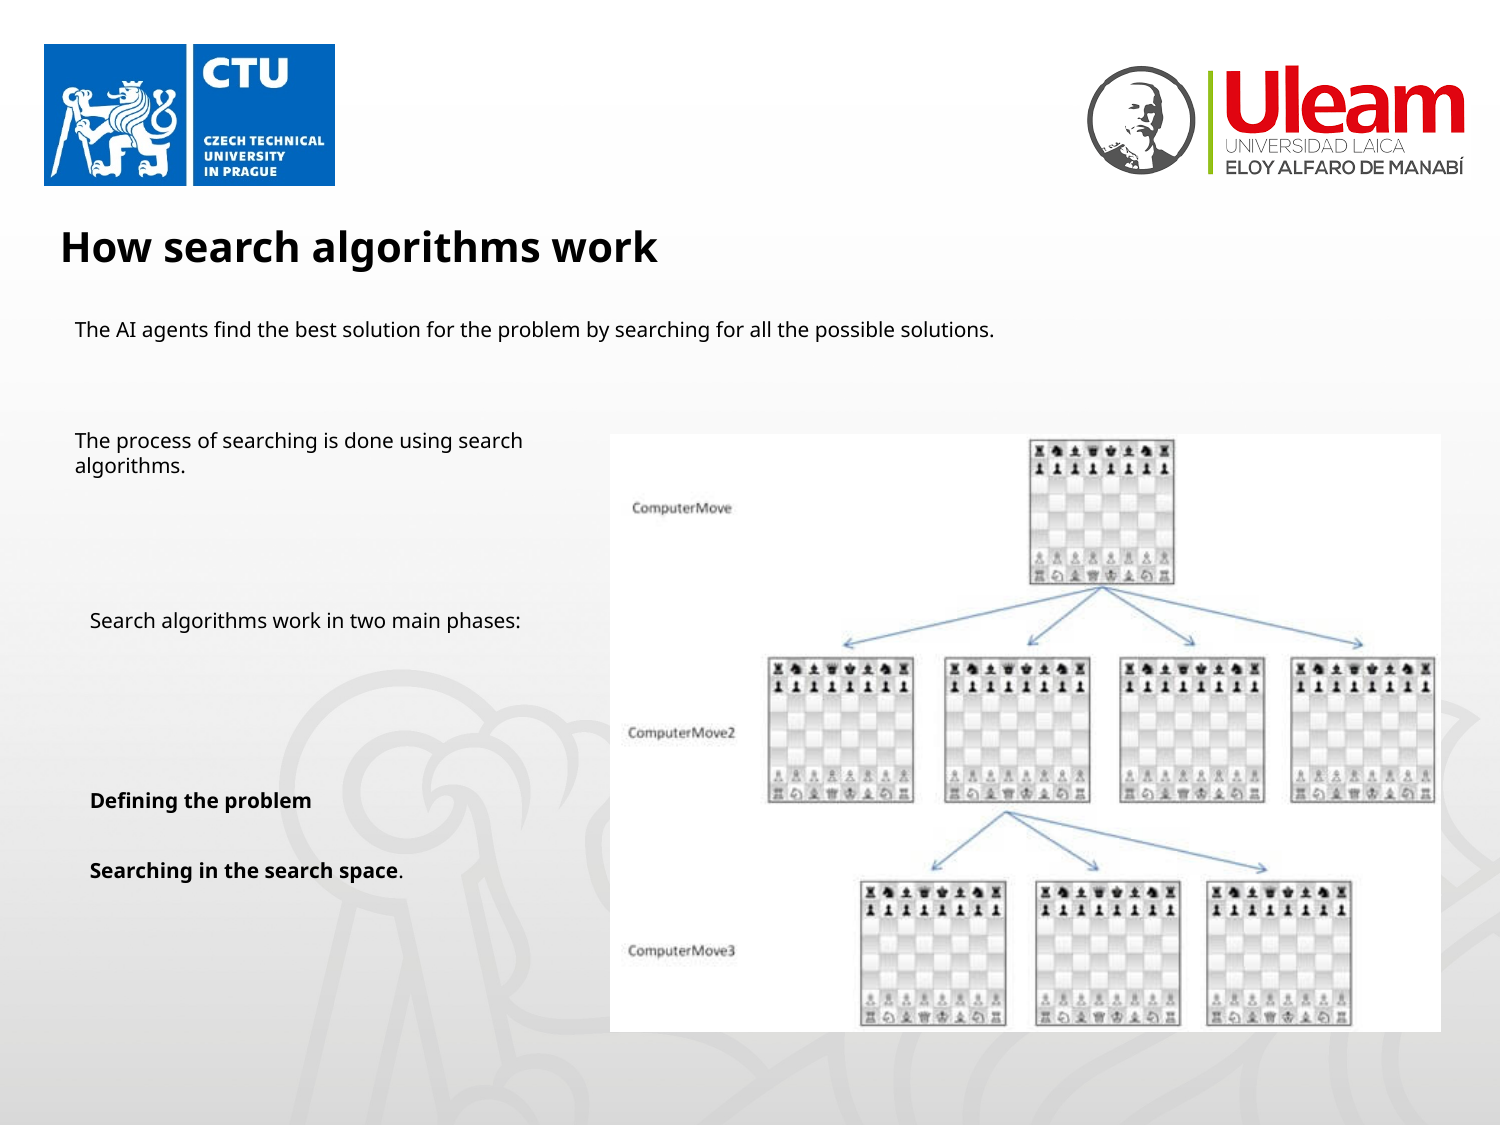

# How search algorithms work
The AI agents find the best solution for the problem by searching for all the possible solutions.
The process of searching is done using search algorithms.
Search algorithms work in two main phases:
Defining the problem
Searching in the search space.